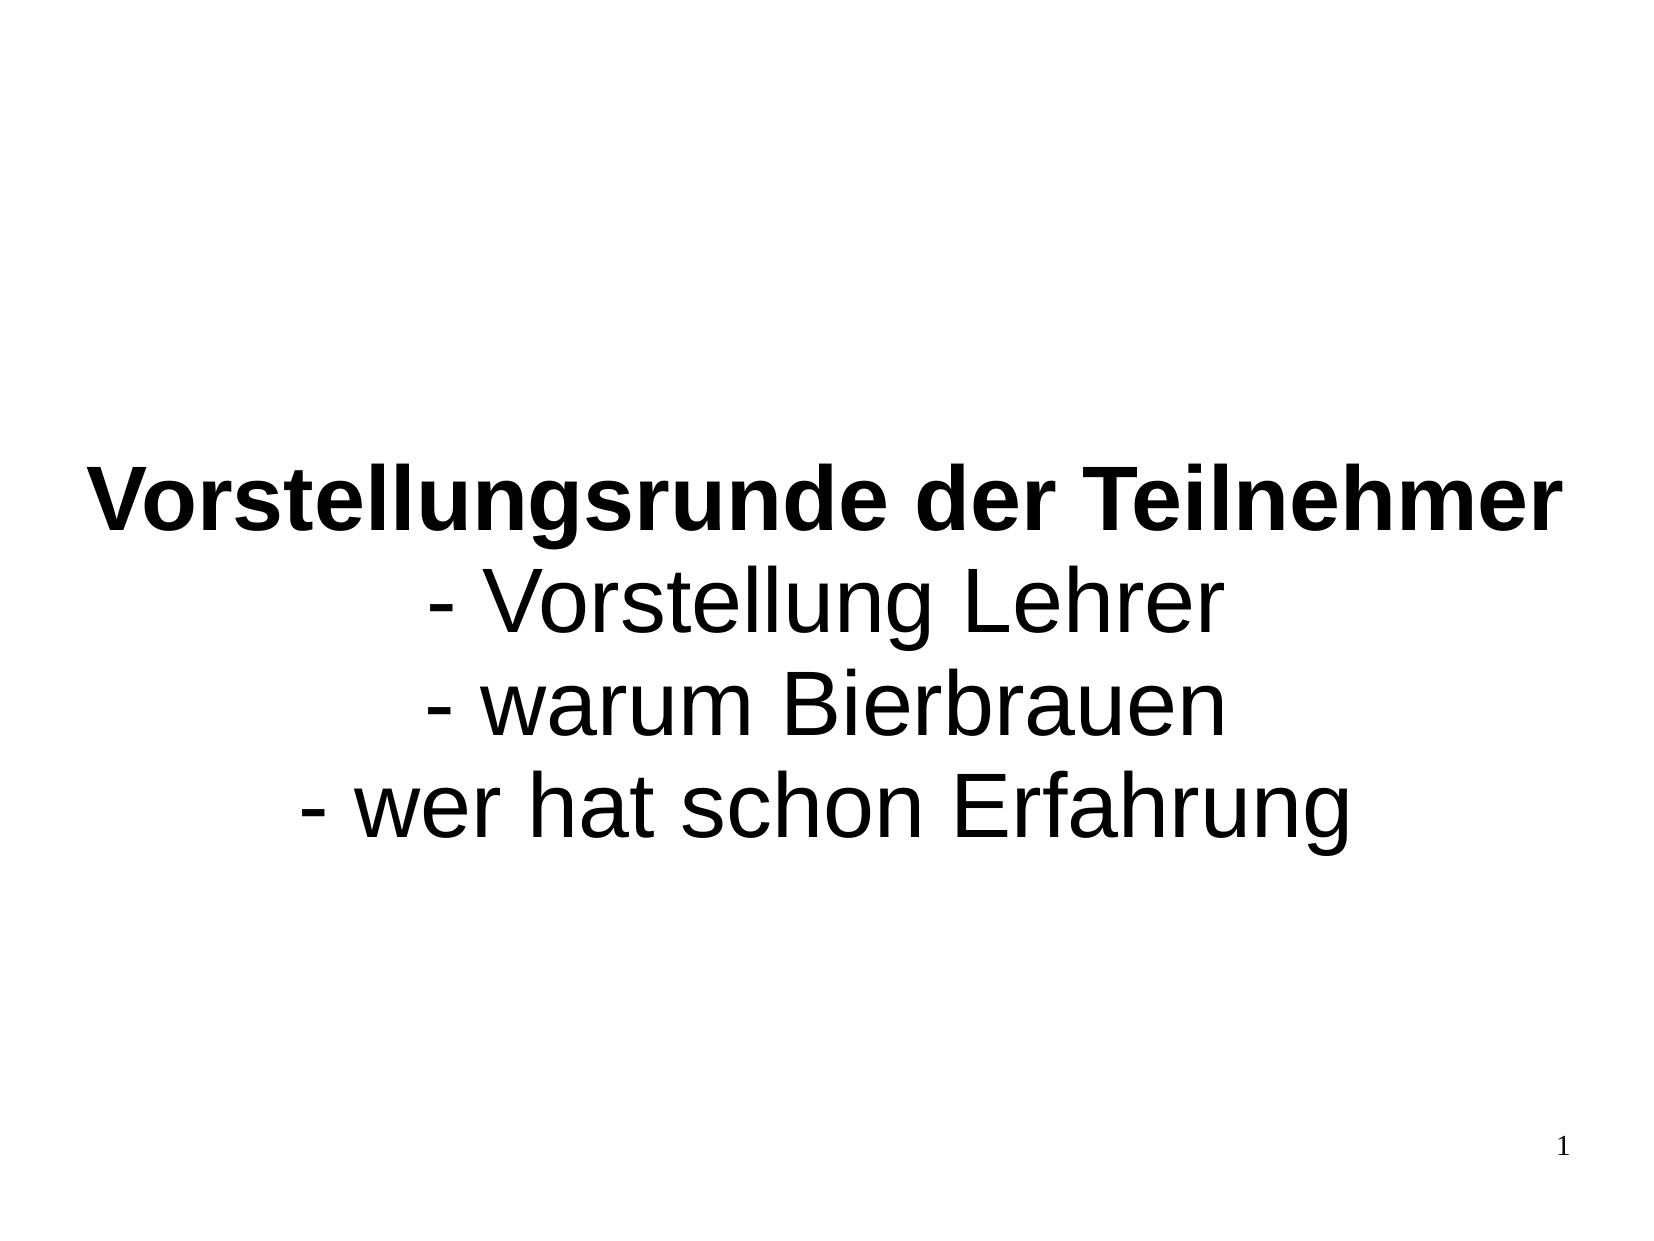

# Vorstellungsrunde der Teilnehmer - Vorstellung Lehrer - warum Bierbrauen - wer hat schon Erfahrung
1